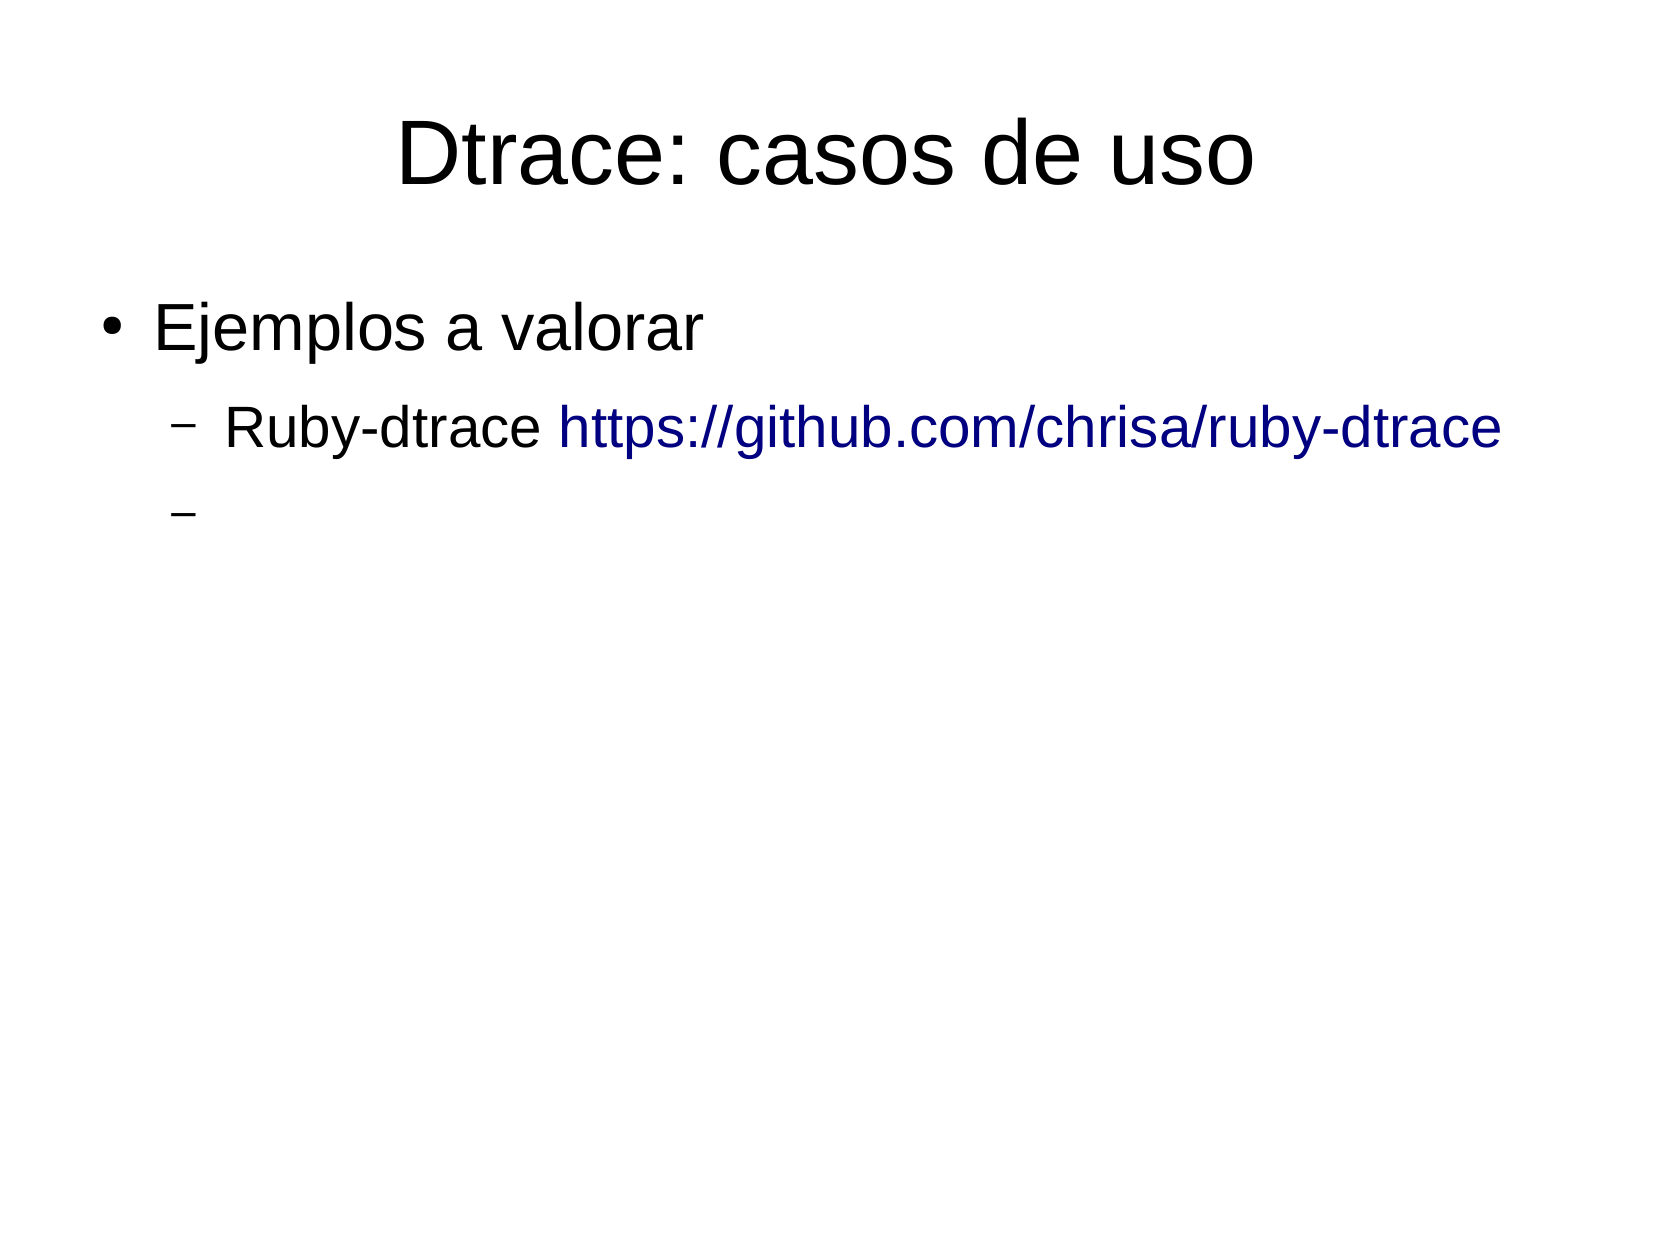

# Dtrace: casos de uso
Ejemplos a valorar
Ruby-dtrace https://github.com/chrisa/ruby-dtrace